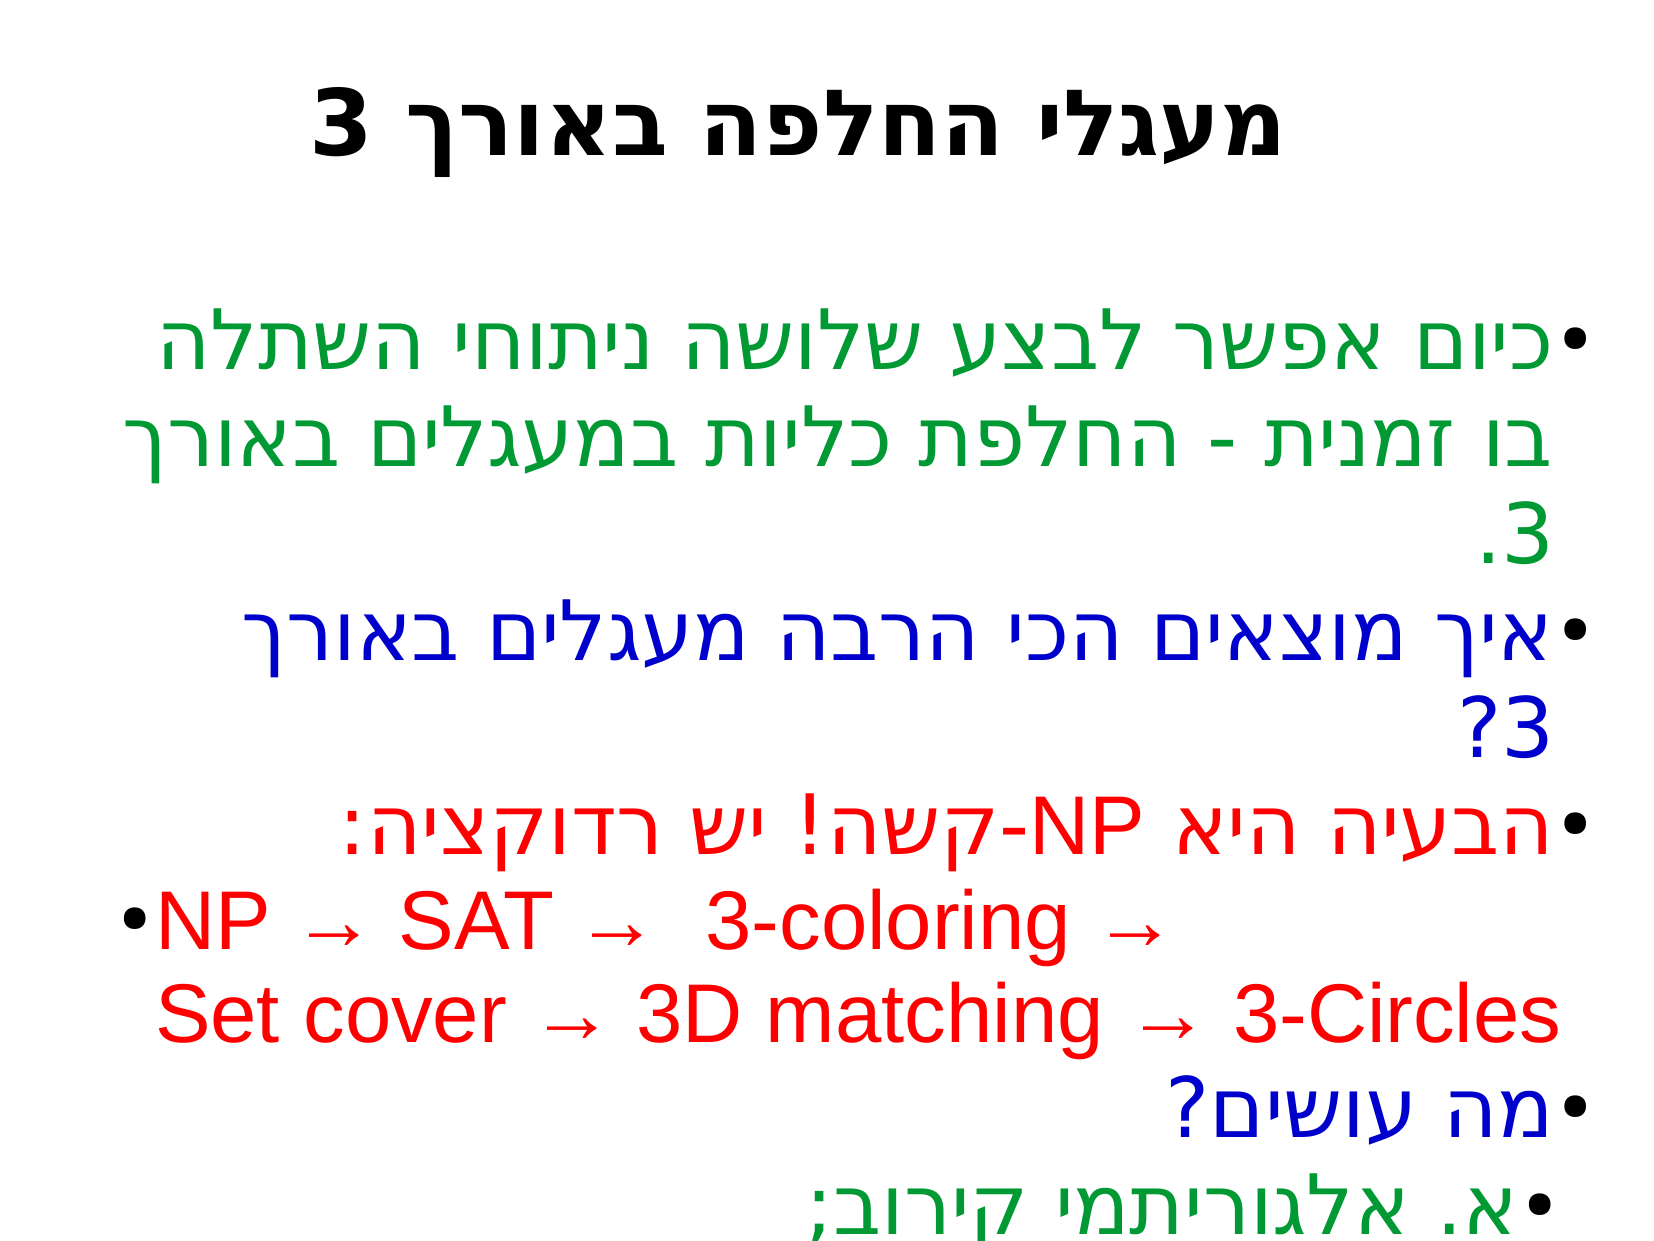

# מעגלי החלפה באורך 3
כיום אפשר לבצע שלושה ניתוחי השתלה בו זמנית - החלפת כליות במעגלים באורך 3.
איך מוצאים הכי הרבה מעגלים באורך 3?
הבעיה היא NP-קשה! יש רדוקציה:
NP → SAT → 3-coloring →
Set cover → 3D matching → 3-Circles
מה עושים?
א. אלגוריתמי קירוב;
ב. חיפוש היוריסטי.